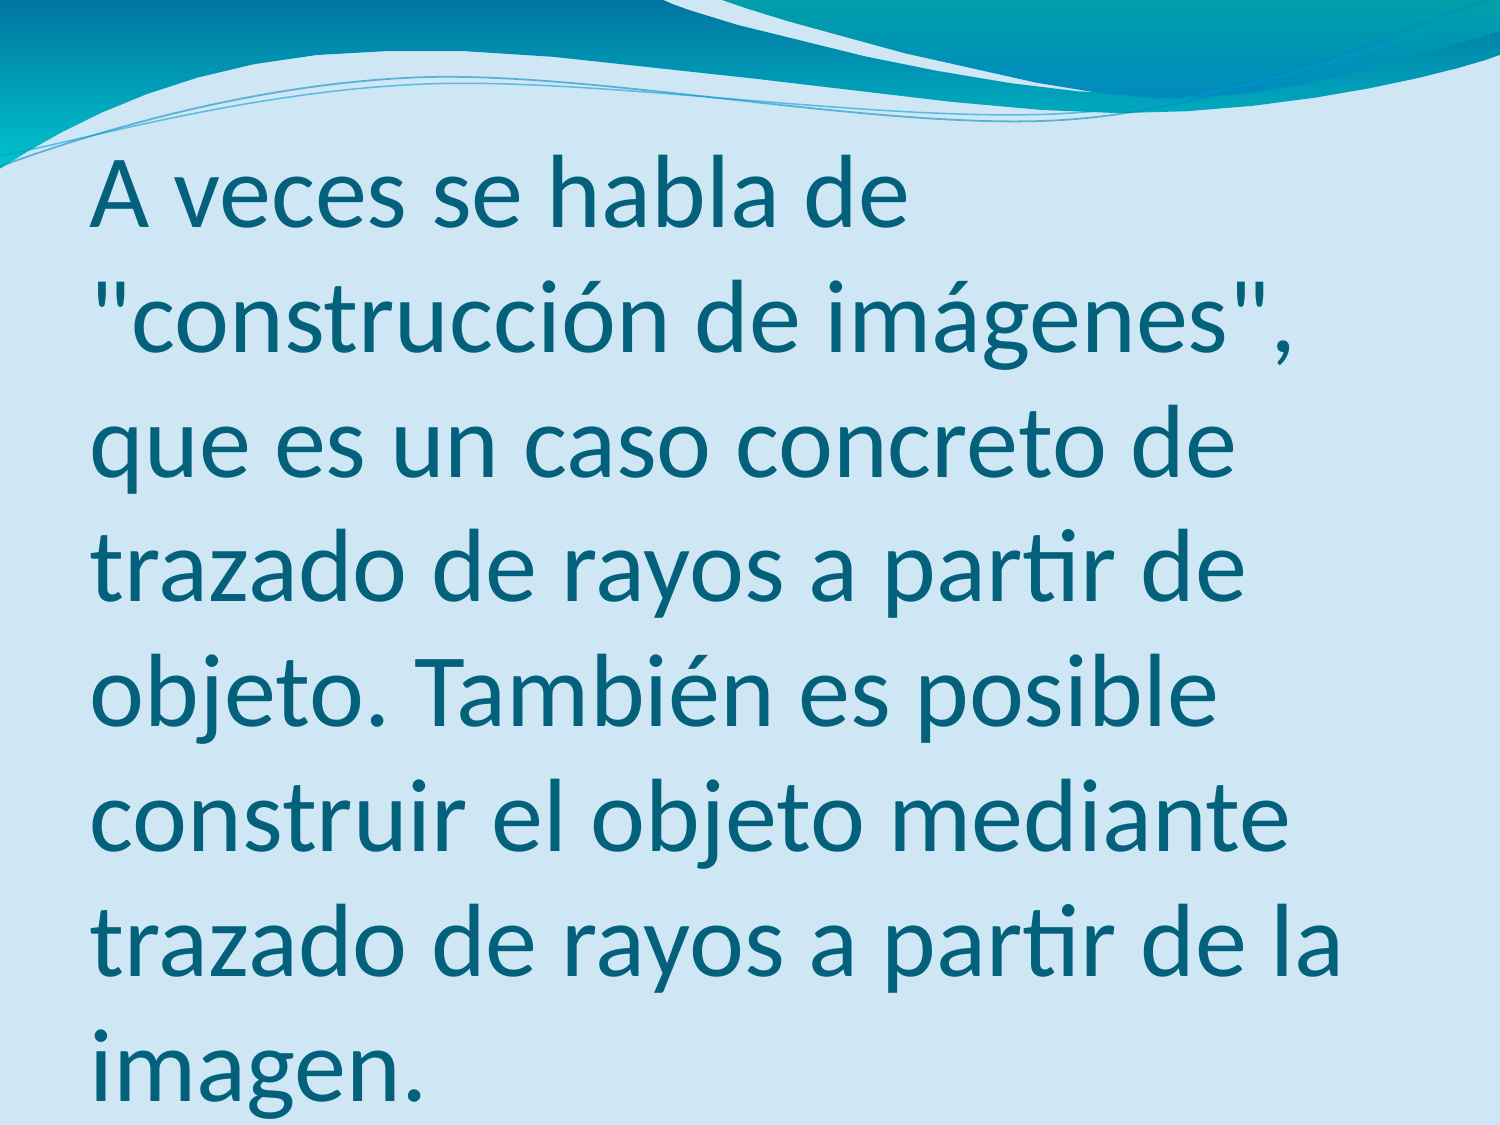

# A veces se habla de "construcción de imágenes", que es un caso concreto de trazado de rayos a partir de objeto. También es posible construir el objeto mediante trazado de rayos a partir de la imagen.